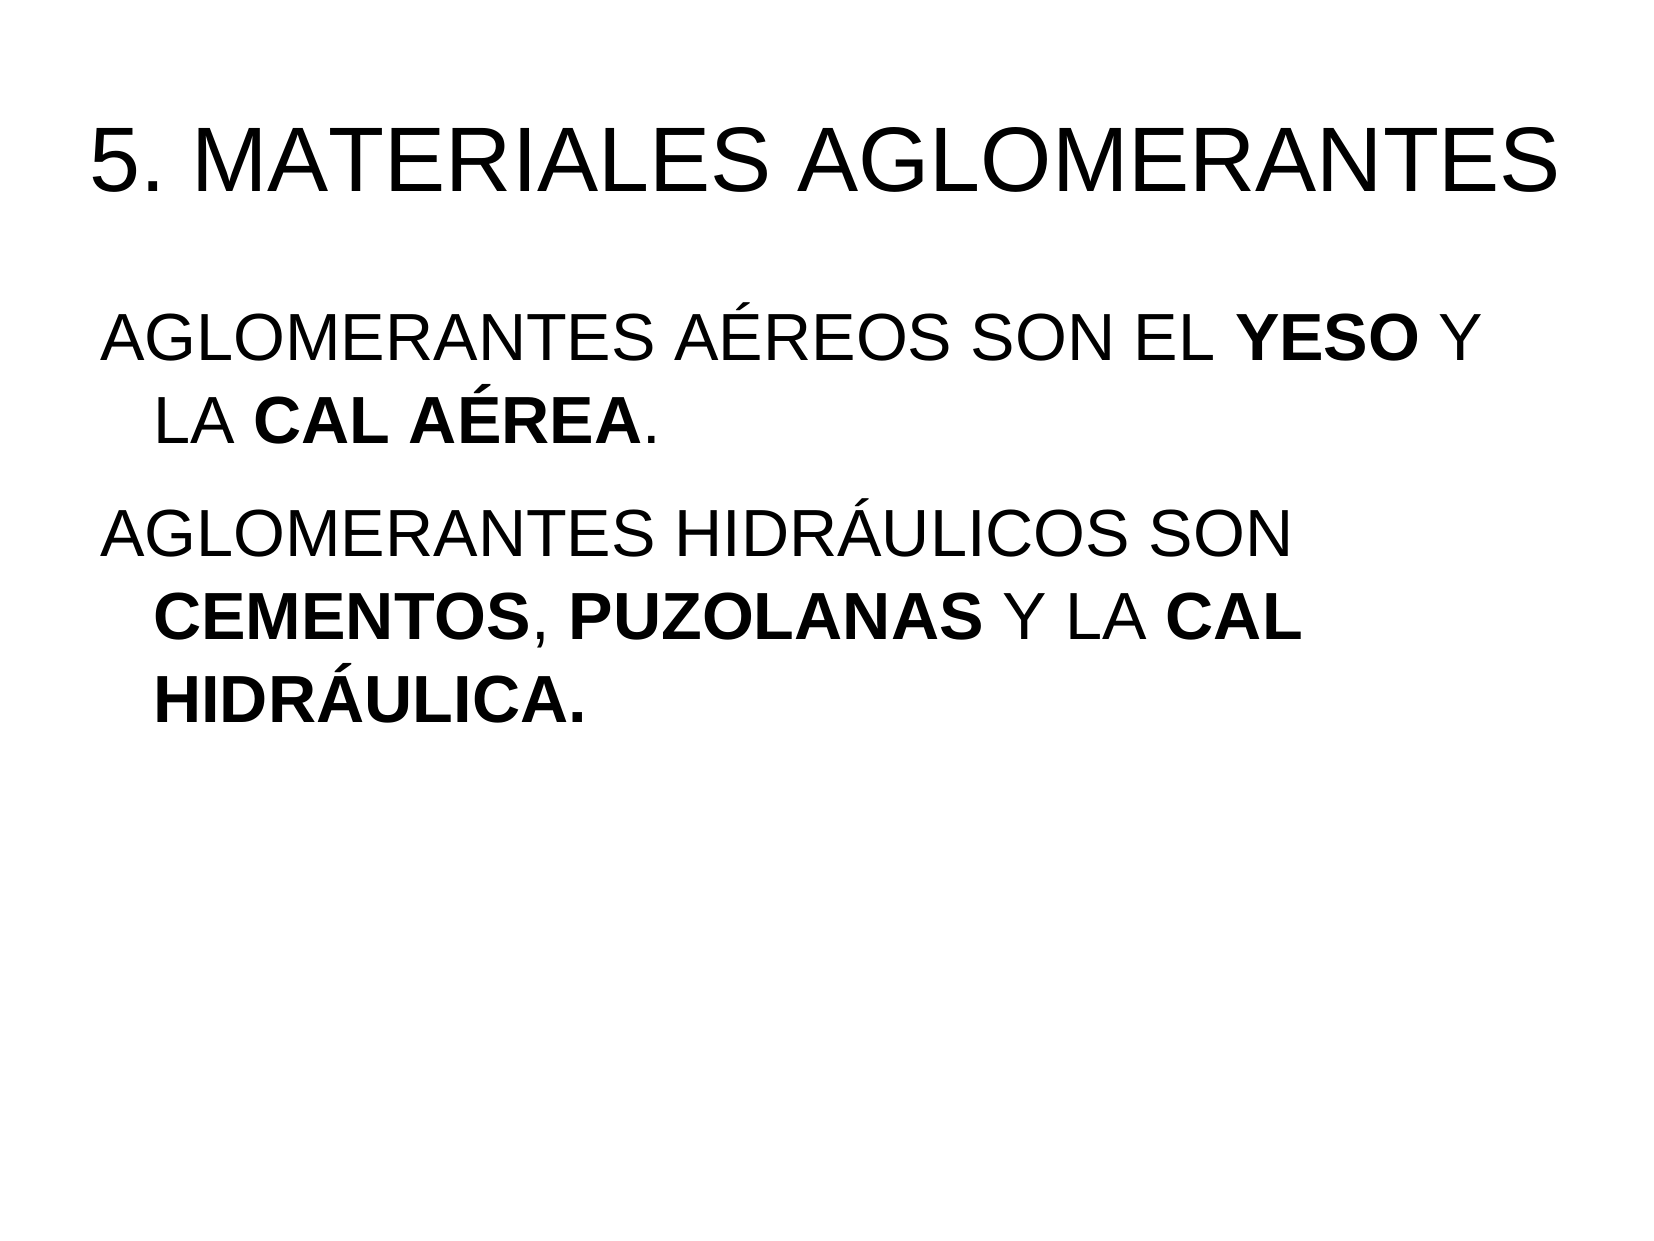

# 5. MATERIALES AGLOMERANTES
AGLOMERANTES AÉREOS SON EL YESO Y LA CAL AÉREA.
AGLOMERANTES HIDRÁULICOS SON CEMENTOS, PUZOLANAS Y LA CAL HIDRÁULICA.